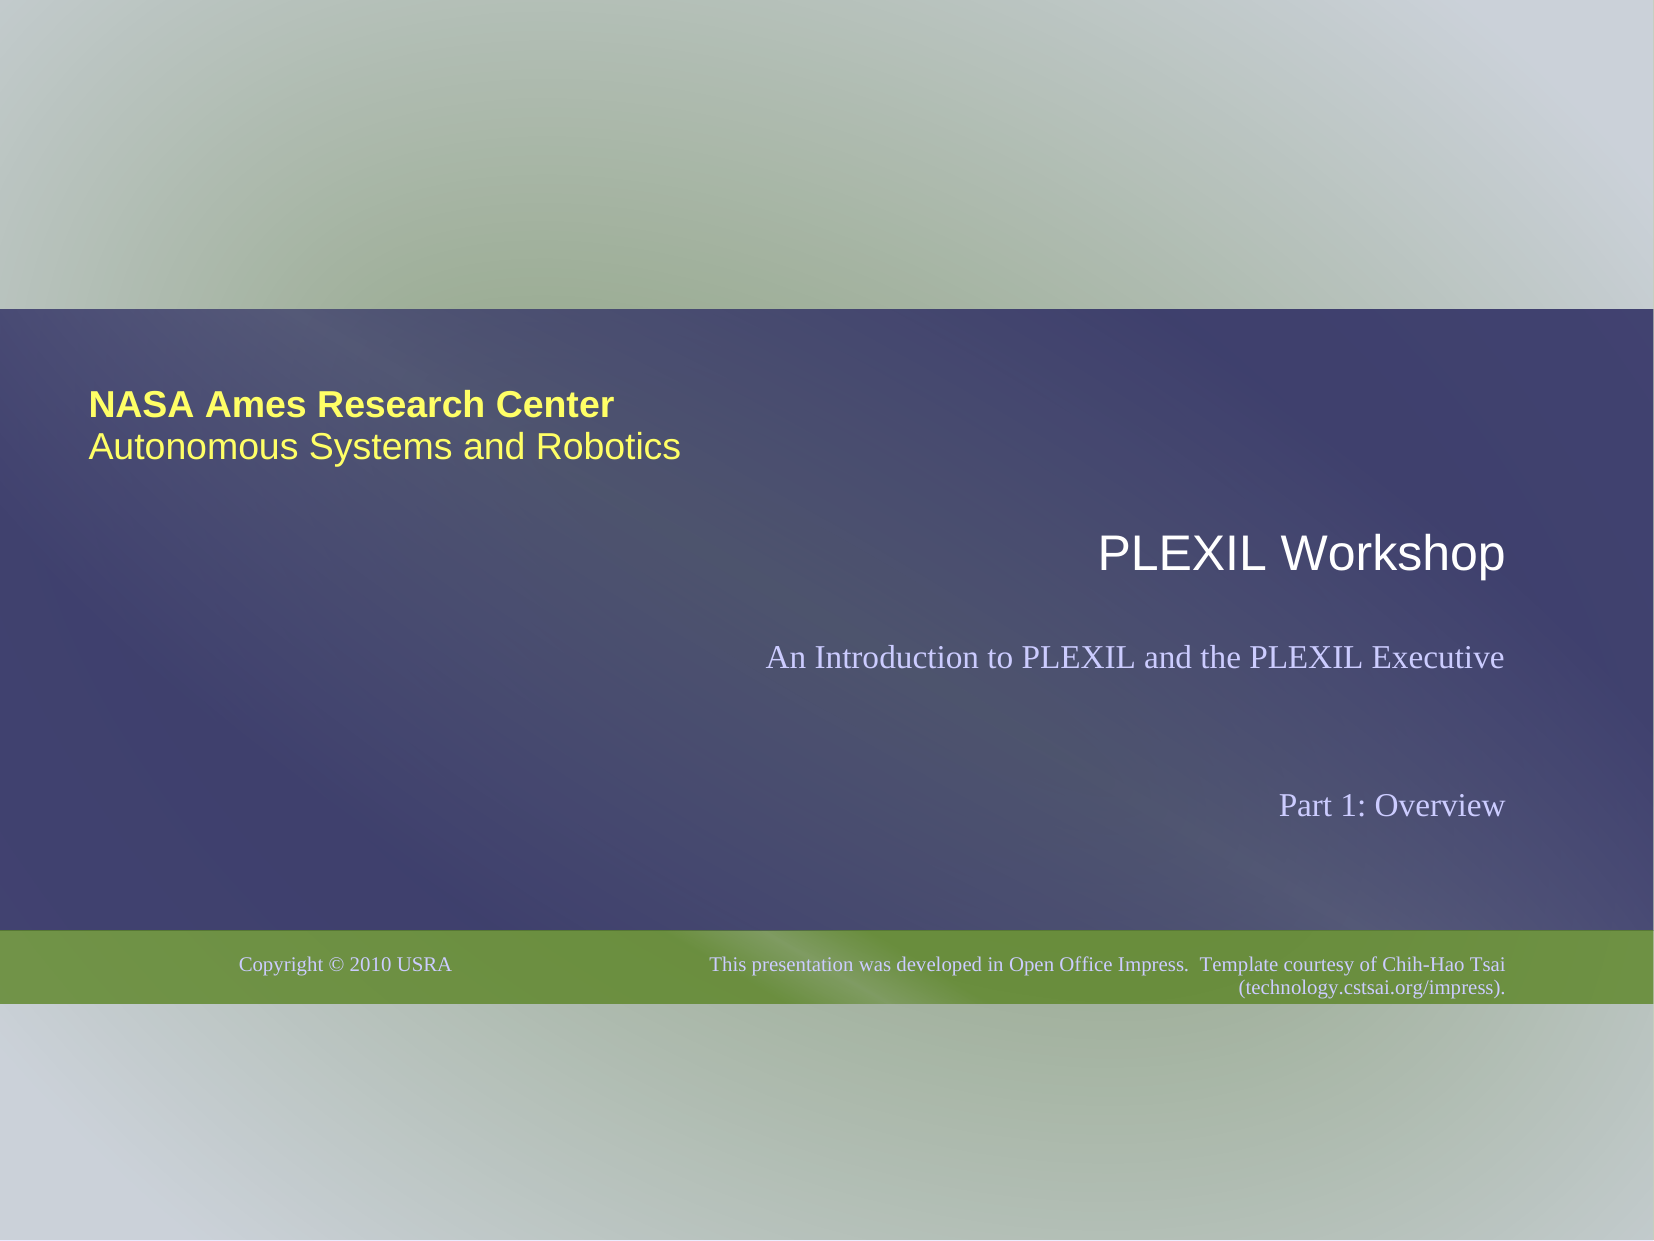

NASA Ames Research Center
Autonomous Systems and Robotics
PLEXIL Workshop
An Introduction to PLEXIL and the PLEXIL Executive
Part 1: Overview
Copyright © 2010 USRA This presentation was developed in Open Office Impress. Template courtesy of Chih-Hao Tsai (technology.cstsai.org/impress).
#